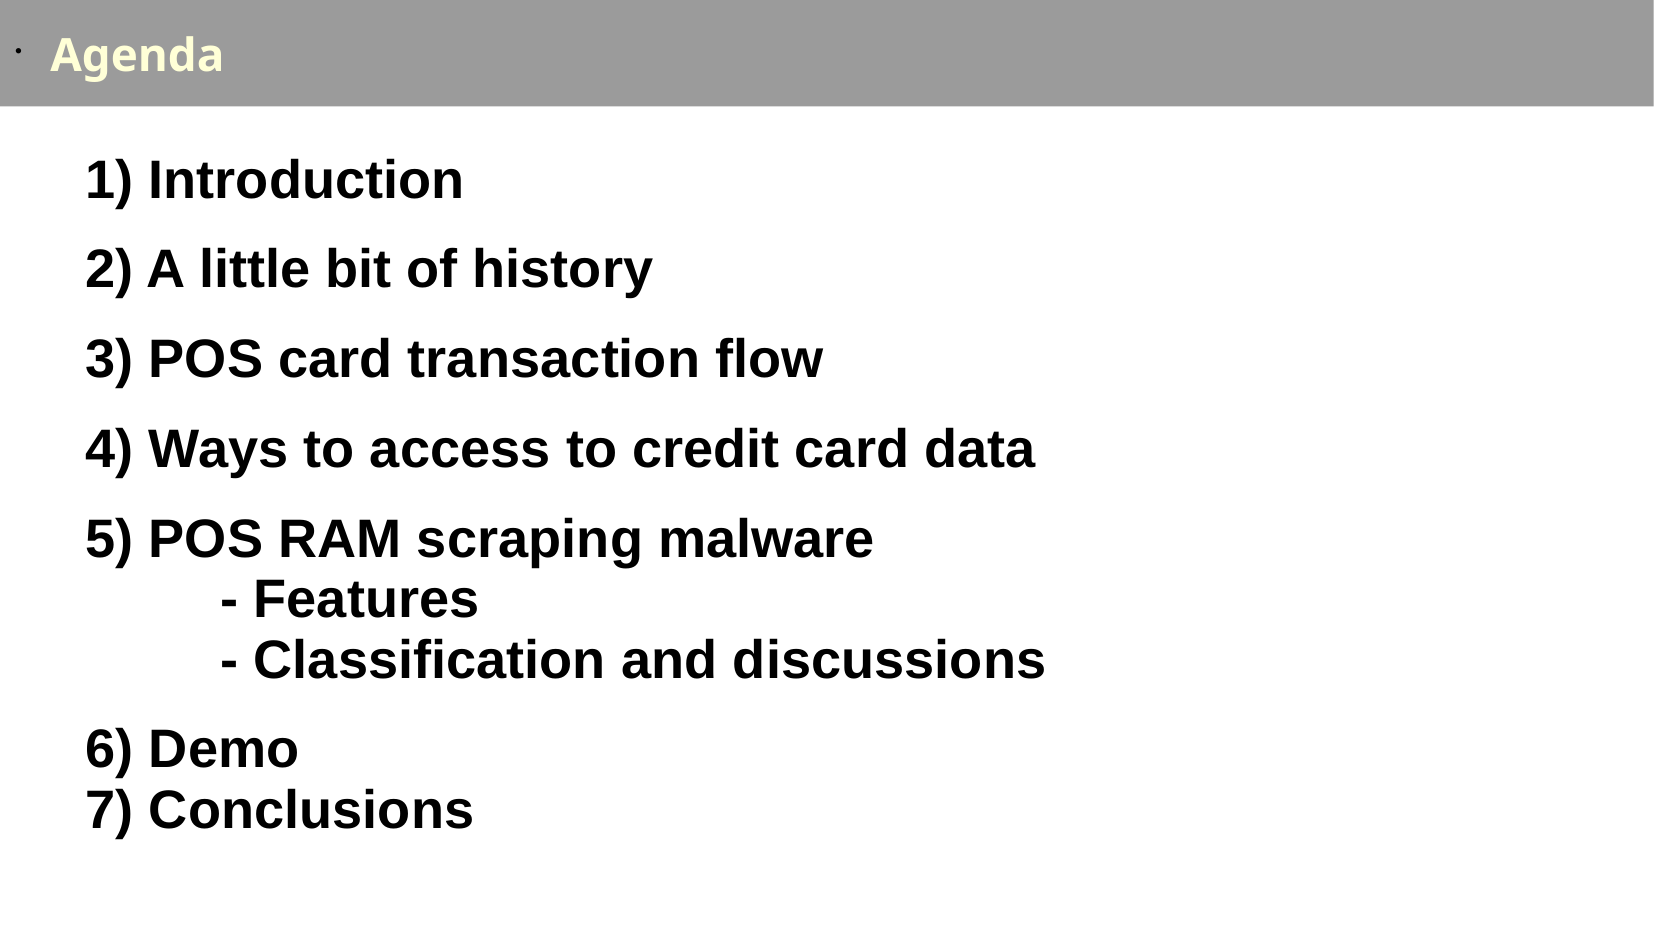

# Agenda
1) Introduction
2) A little bit of history
3) POS card transaction flow
4) Ways to access to credit card data
5) POS RAM scraping malware - Features - Classification and discussions
6) Demo
7) Conclusions